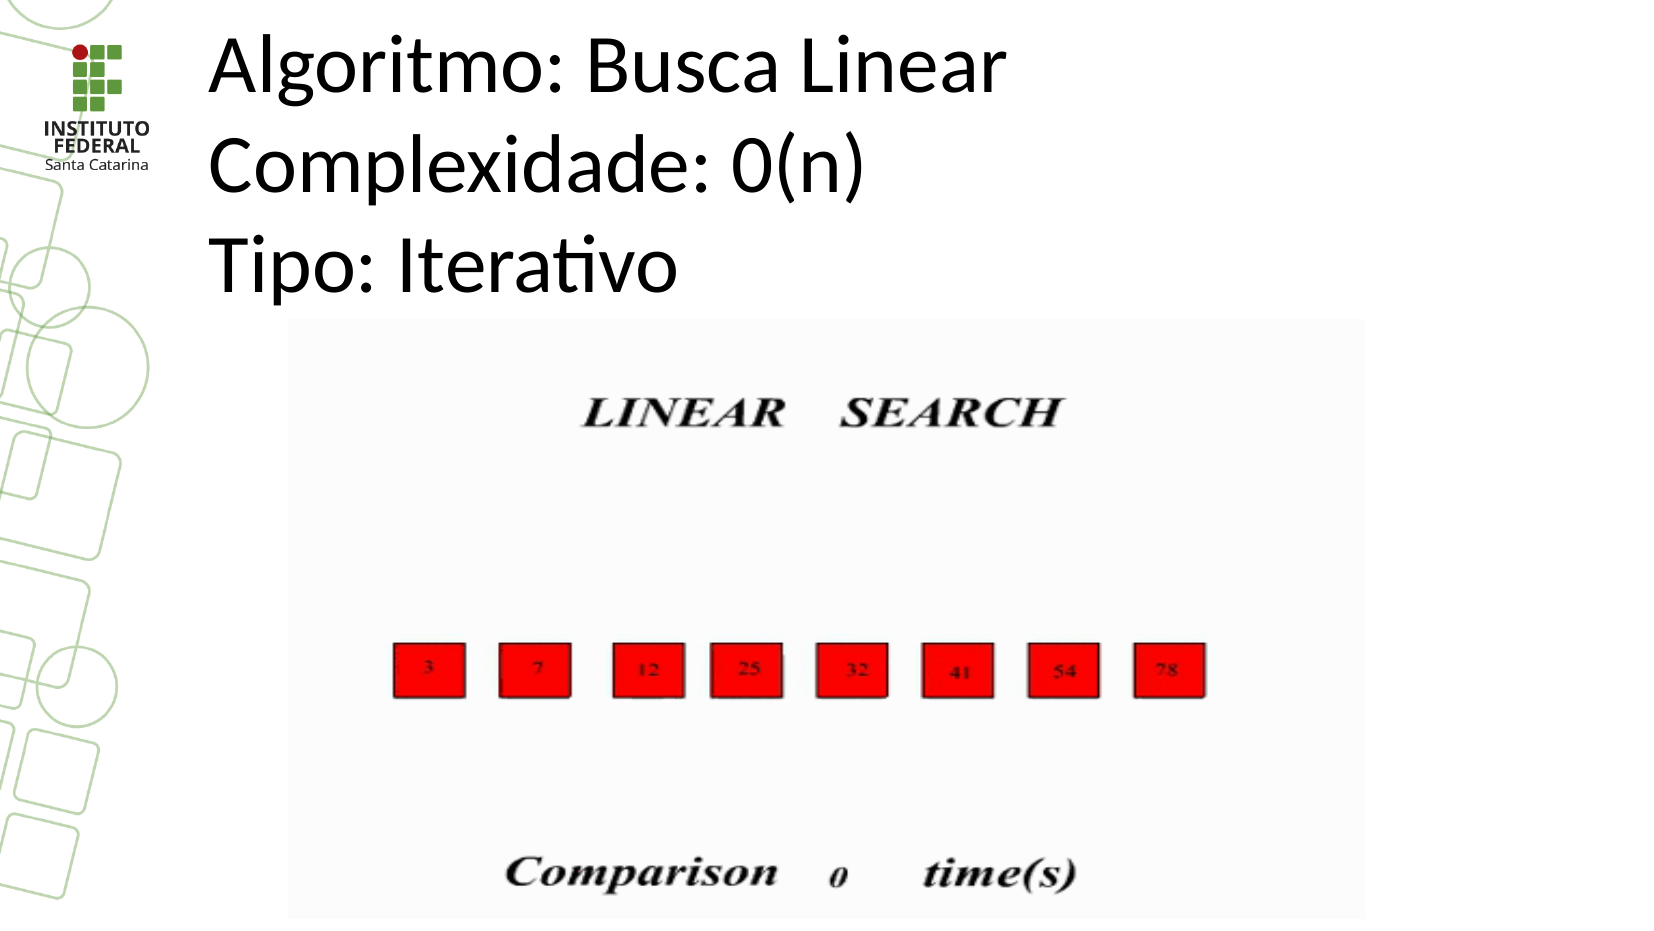

Algoritmo: Busca Linear
Complexidade: 0(n)
Tipo: Iterativo